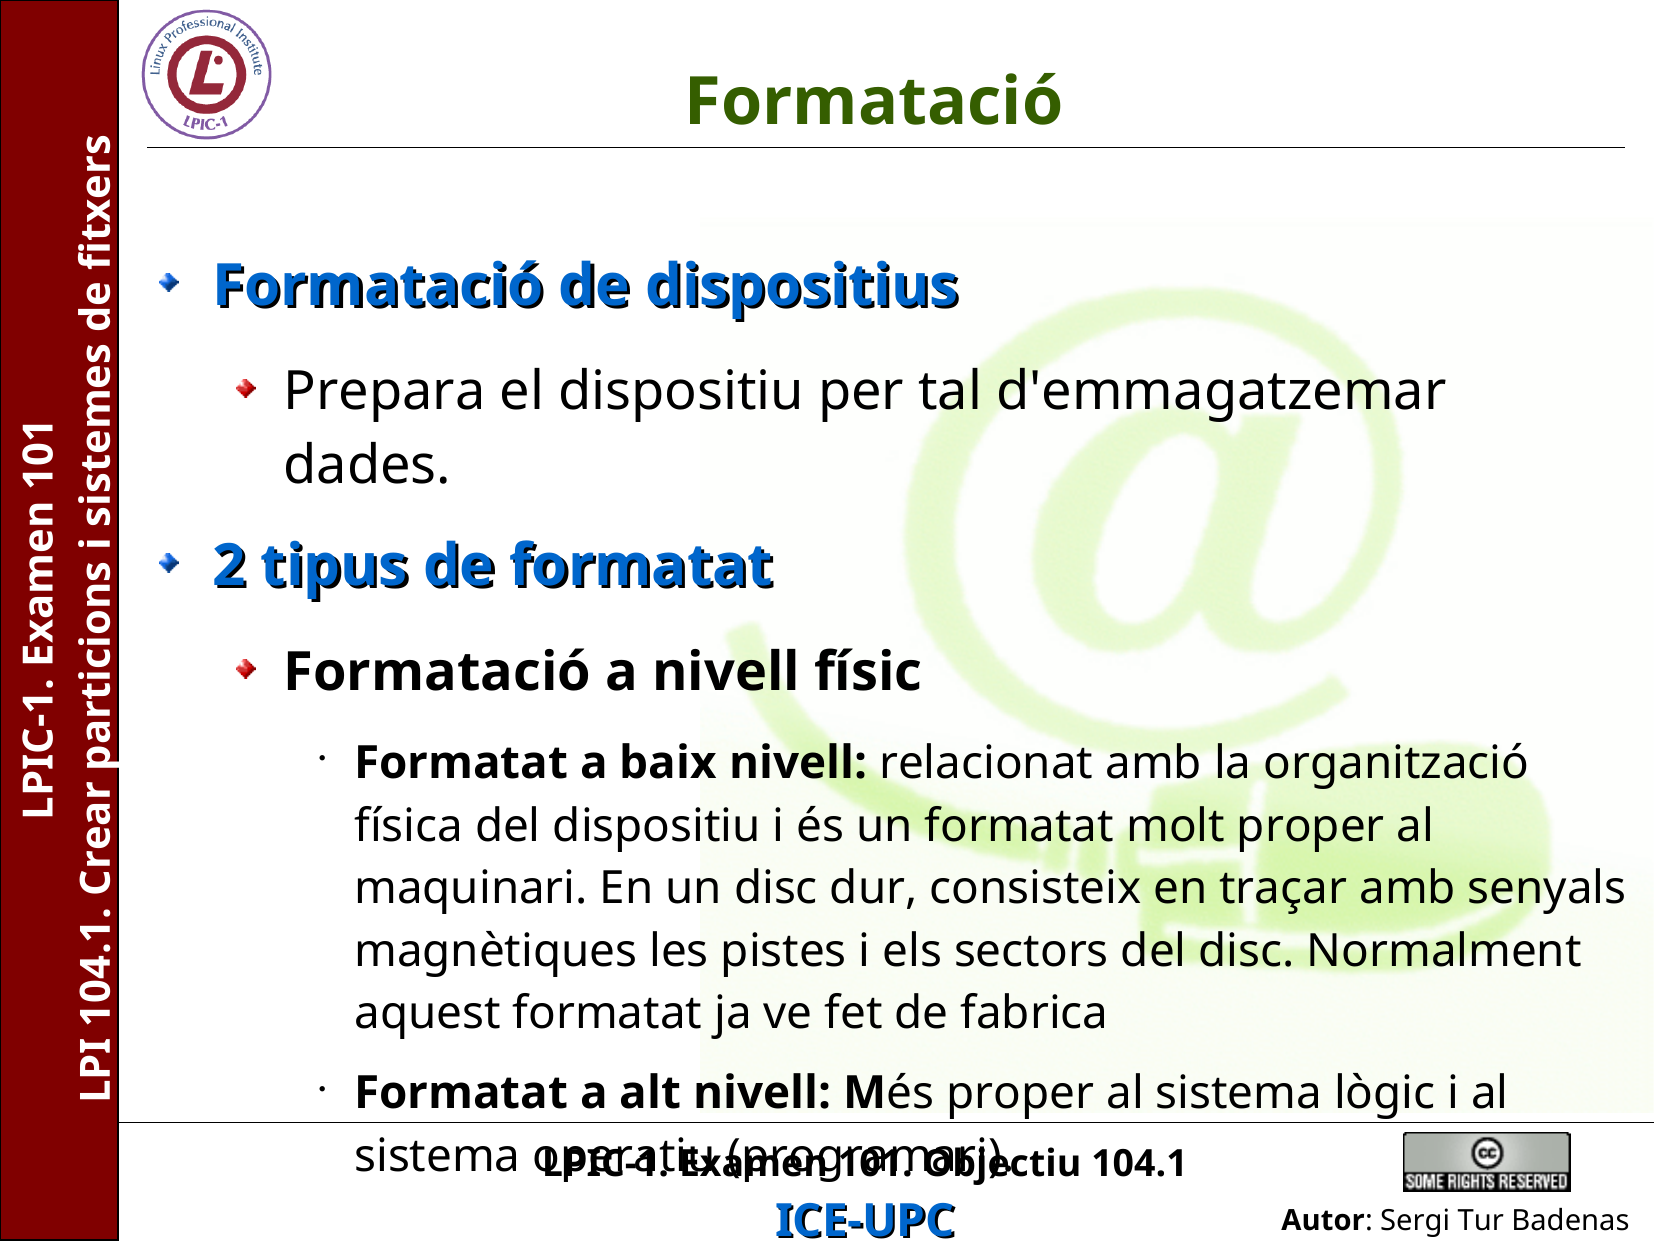

# Formatació
Formatació de dispositius
Prepara el dispositiu per tal d'emmagatzemar dades.
2 tipus de formatat
Formatació a nivell físic
Formatat a baix nivell: relacionat amb la organització física del dispositiu i és un formatat molt proper al maquinari. En un disc dur, consisteix en traçar amb senyals magnètiques les pistes i els sectors del disc. Normalment aquest formatat ja ve fet de fabrica
Formatat a alt nivell: Més proper al sistema lògic i al sistema operatiu (programari).